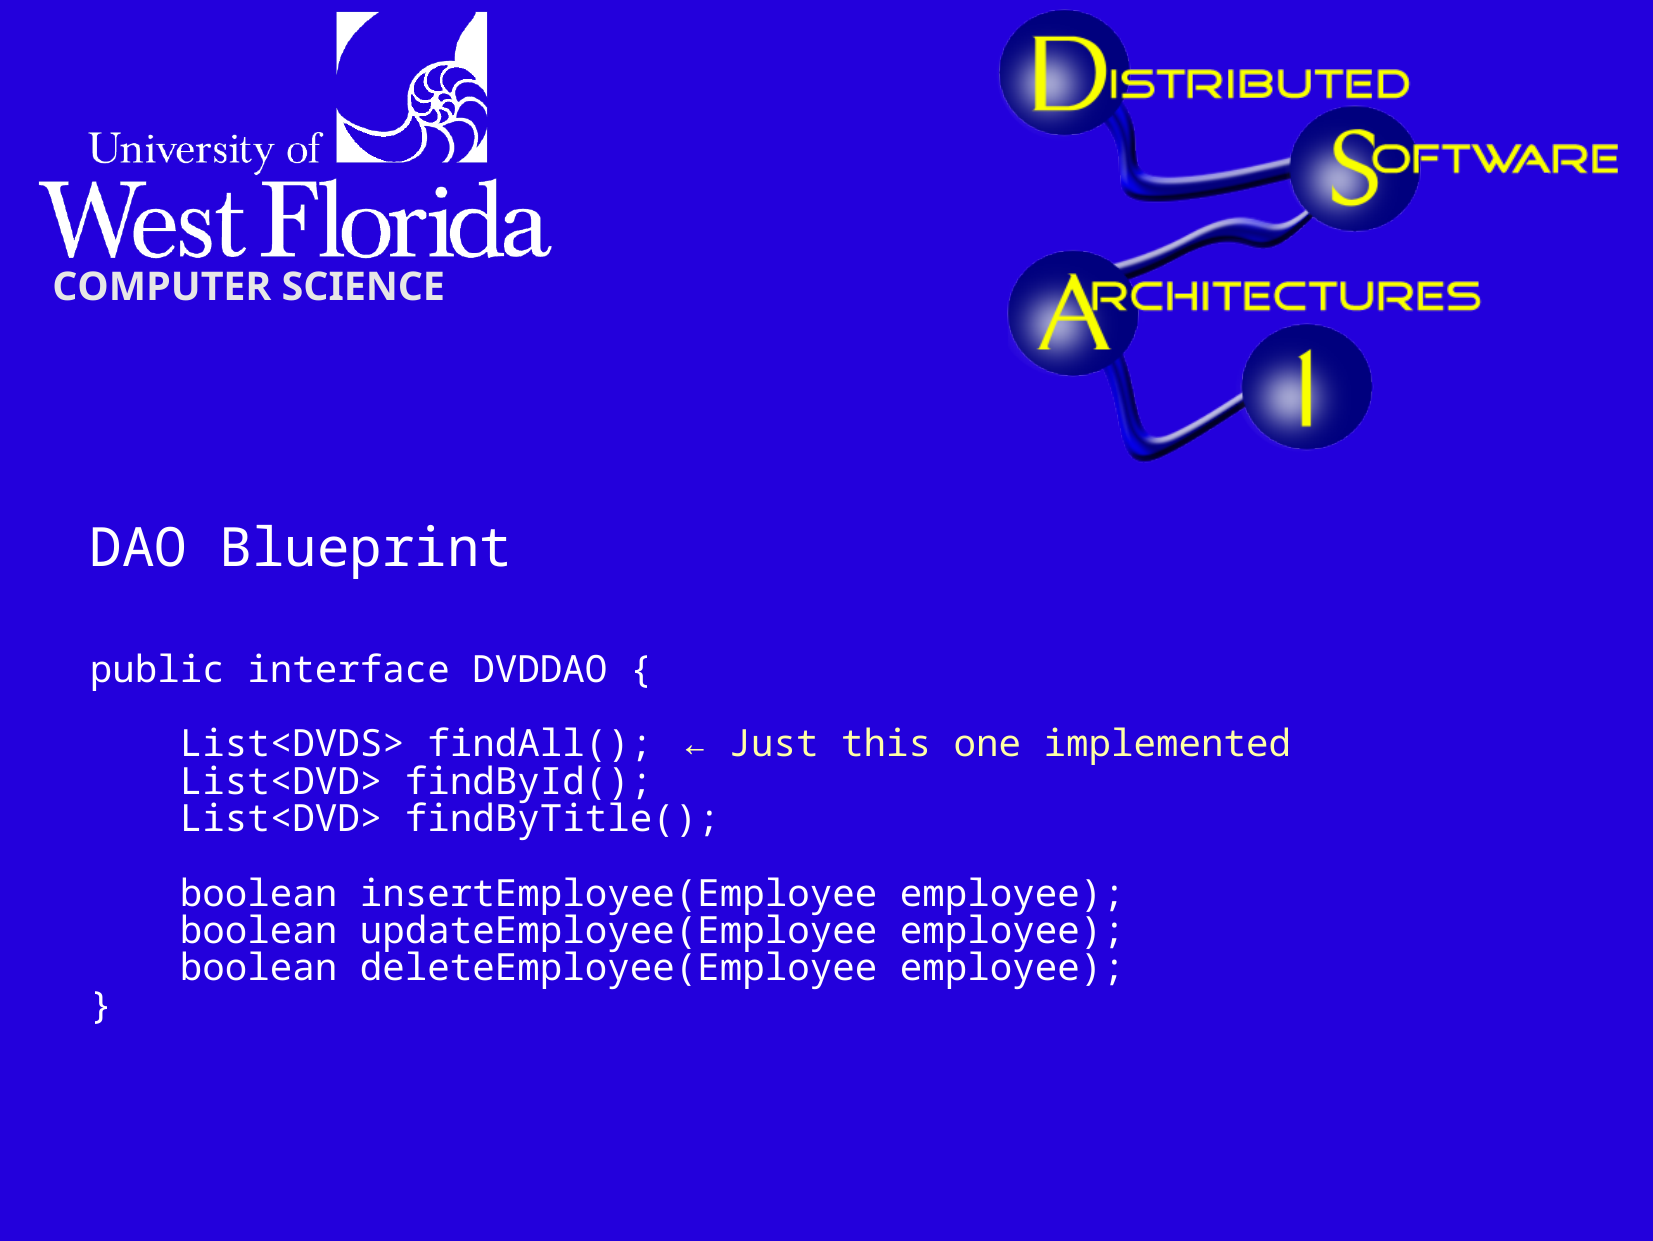

COMPUTER SCIENCE
DAO Blueprint
public interface DVDDAO {
 List<DVDS> findAll();	← Just this one implemented
 List<DVD> findById();
 List<DVD> findByTitle();
 boolean insertEmployee(Employee employee);
 boolean updateEmployee(Employee employee);
 boolean deleteEmployee(Employee employee);
}